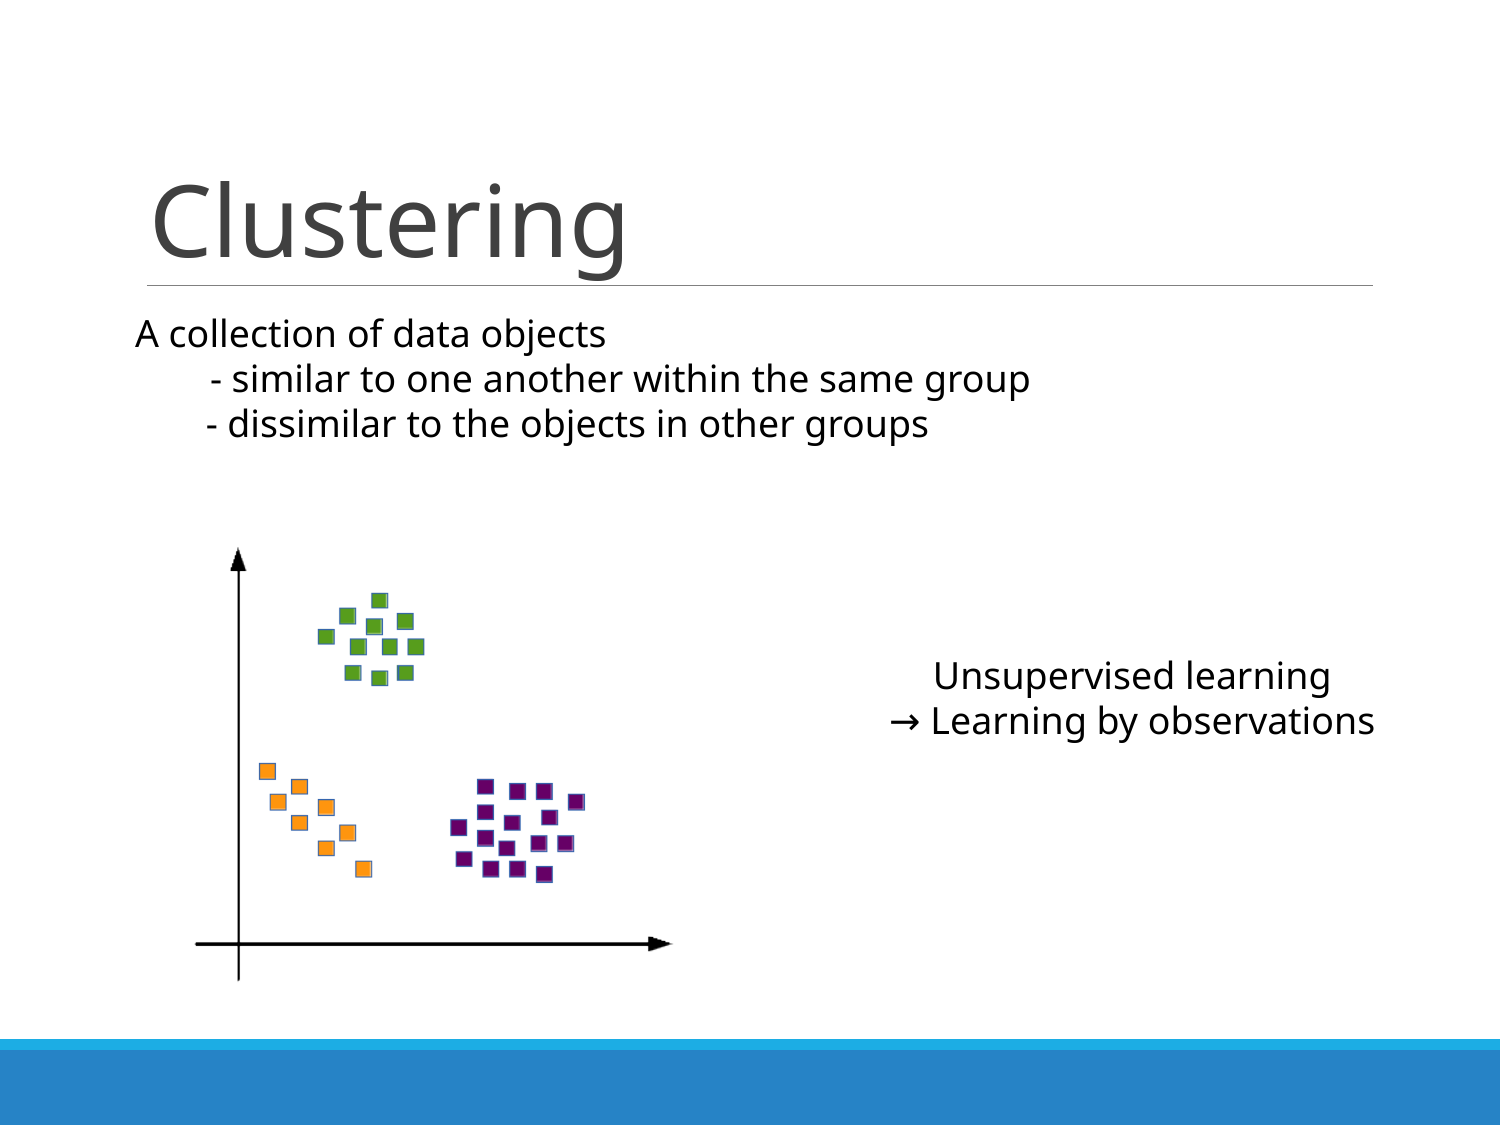

Clustering
A collection of data objects
	- similar to one another within the same group
- dissimilar to the objects in other groups
Unsupervised learning
→ Learning by observations